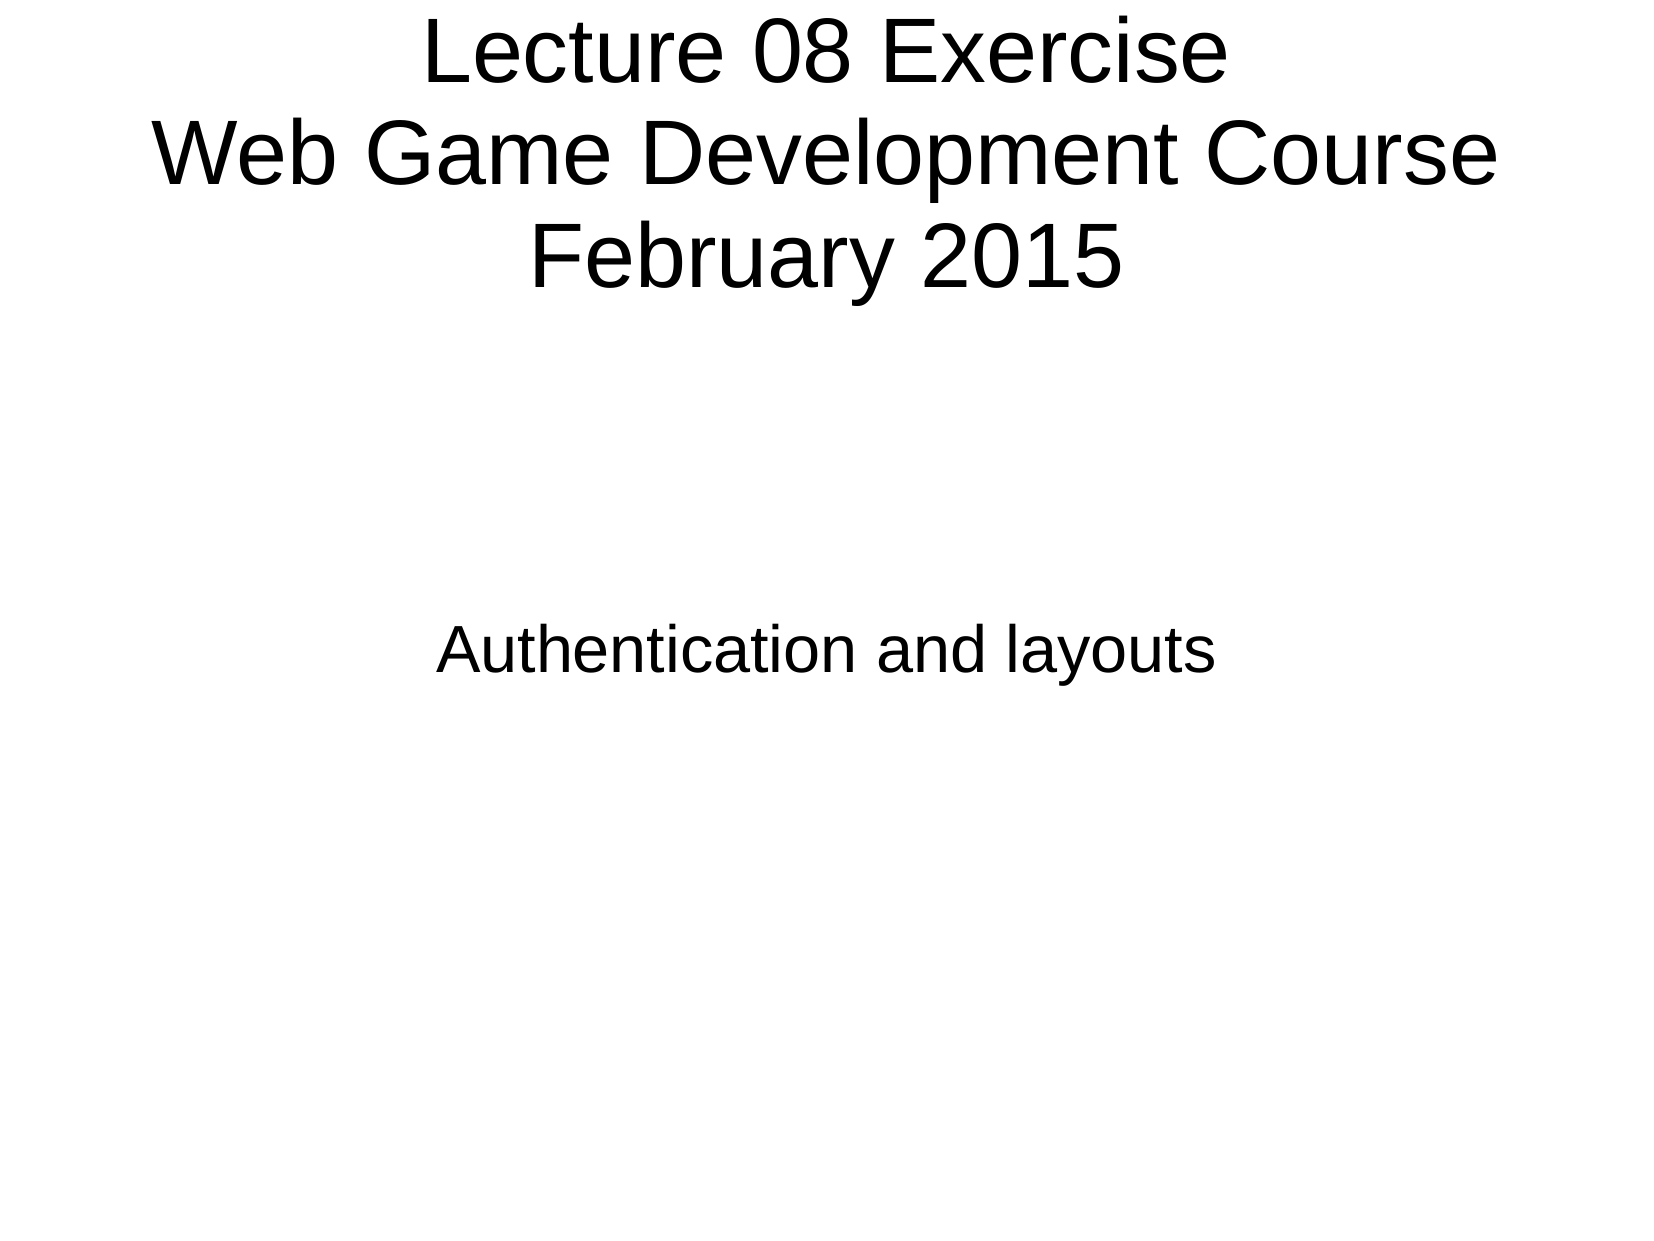

# Lecture 08 Exercise Web Game Development Course February 2015
Authentication and layouts